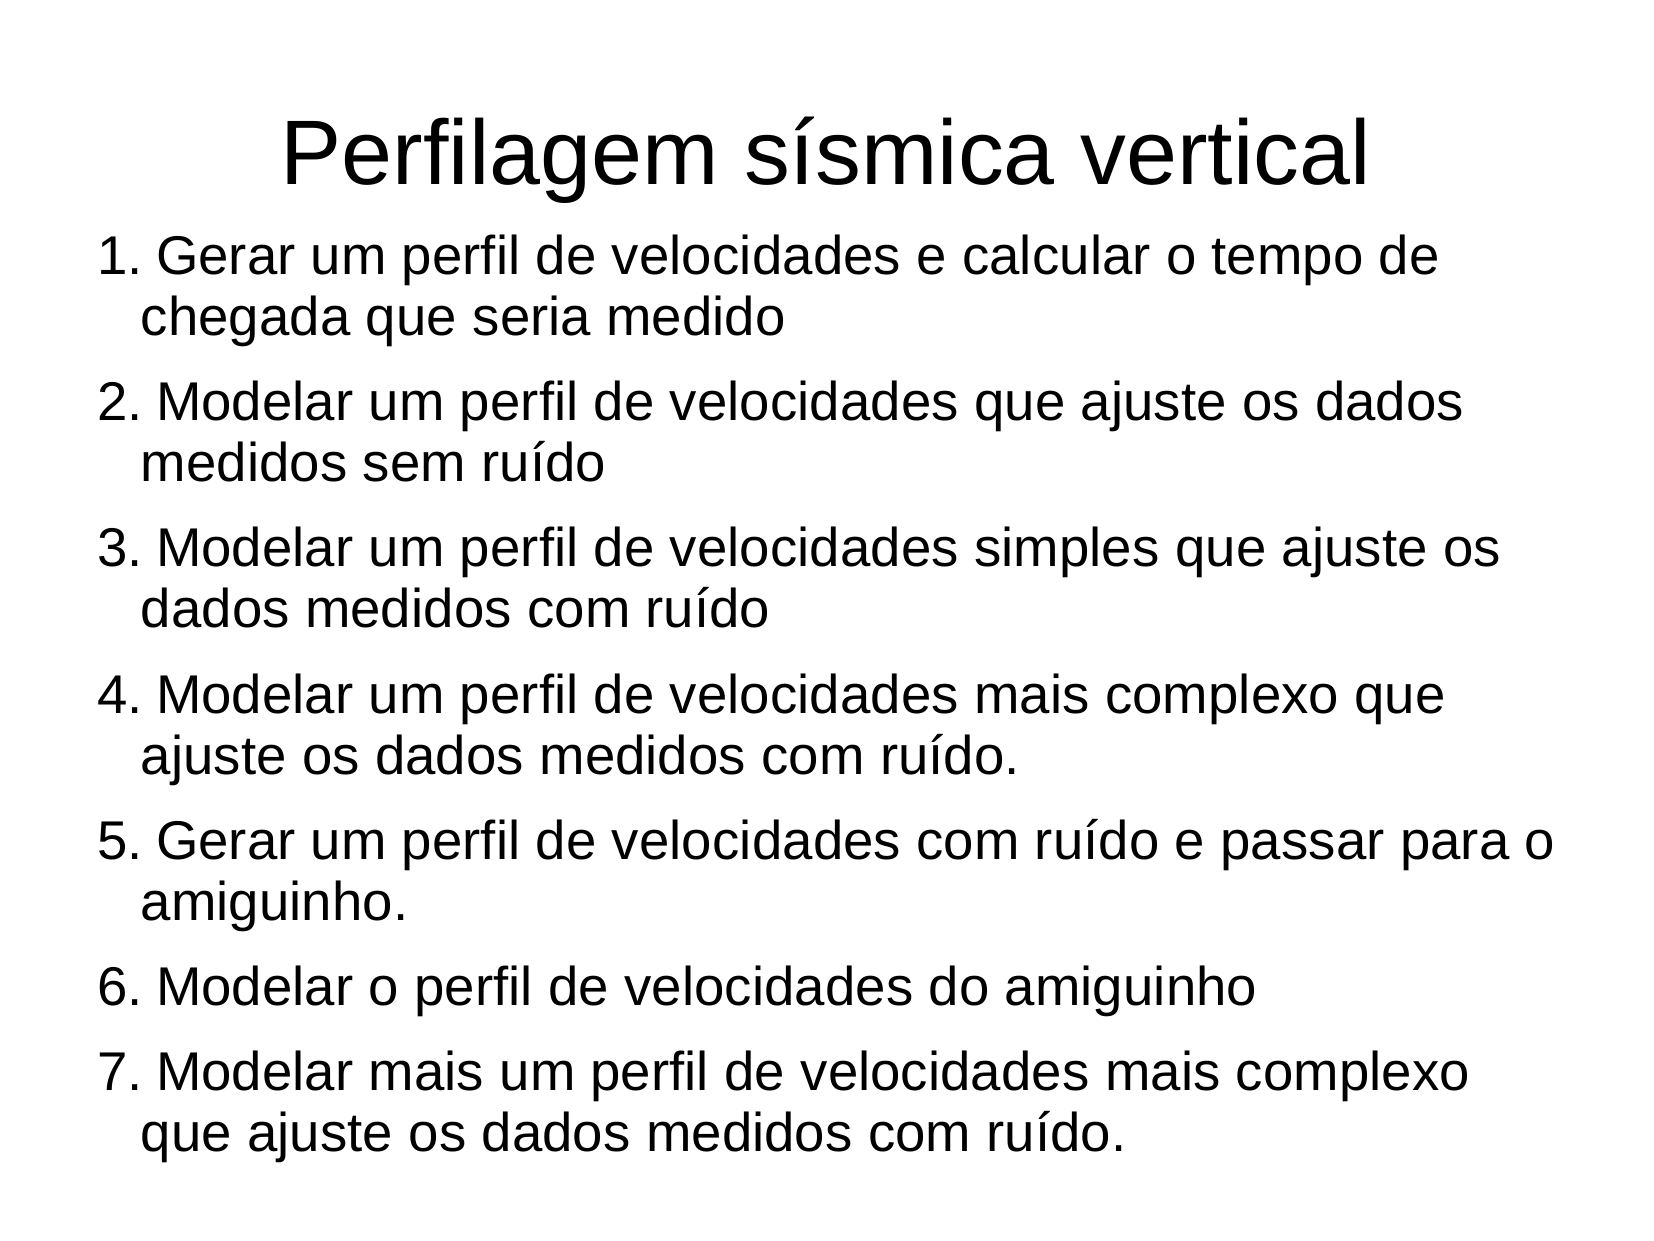

# Perfilagem sísmica vertical
 Gerar um perfil de velocidades e calcular o tempo de chegada que seria medido
 Modelar um perfil de velocidades que ajuste os dados medidos sem ruído
 Modelar um perfil de velocidades simples que ajuste os dados medidos com ruído
 Modelar um perfil de velocidades mais complexo que ajuste os dados medidos com ruído.
 Gerar um perfil de velocidades com ruído e passar para o amiguinho.
 Modelar o perfil de velocidades do amiguinho
 Modelar mais um perfil de velocidades mais complexo que ajuste os dados medidos com ruído.